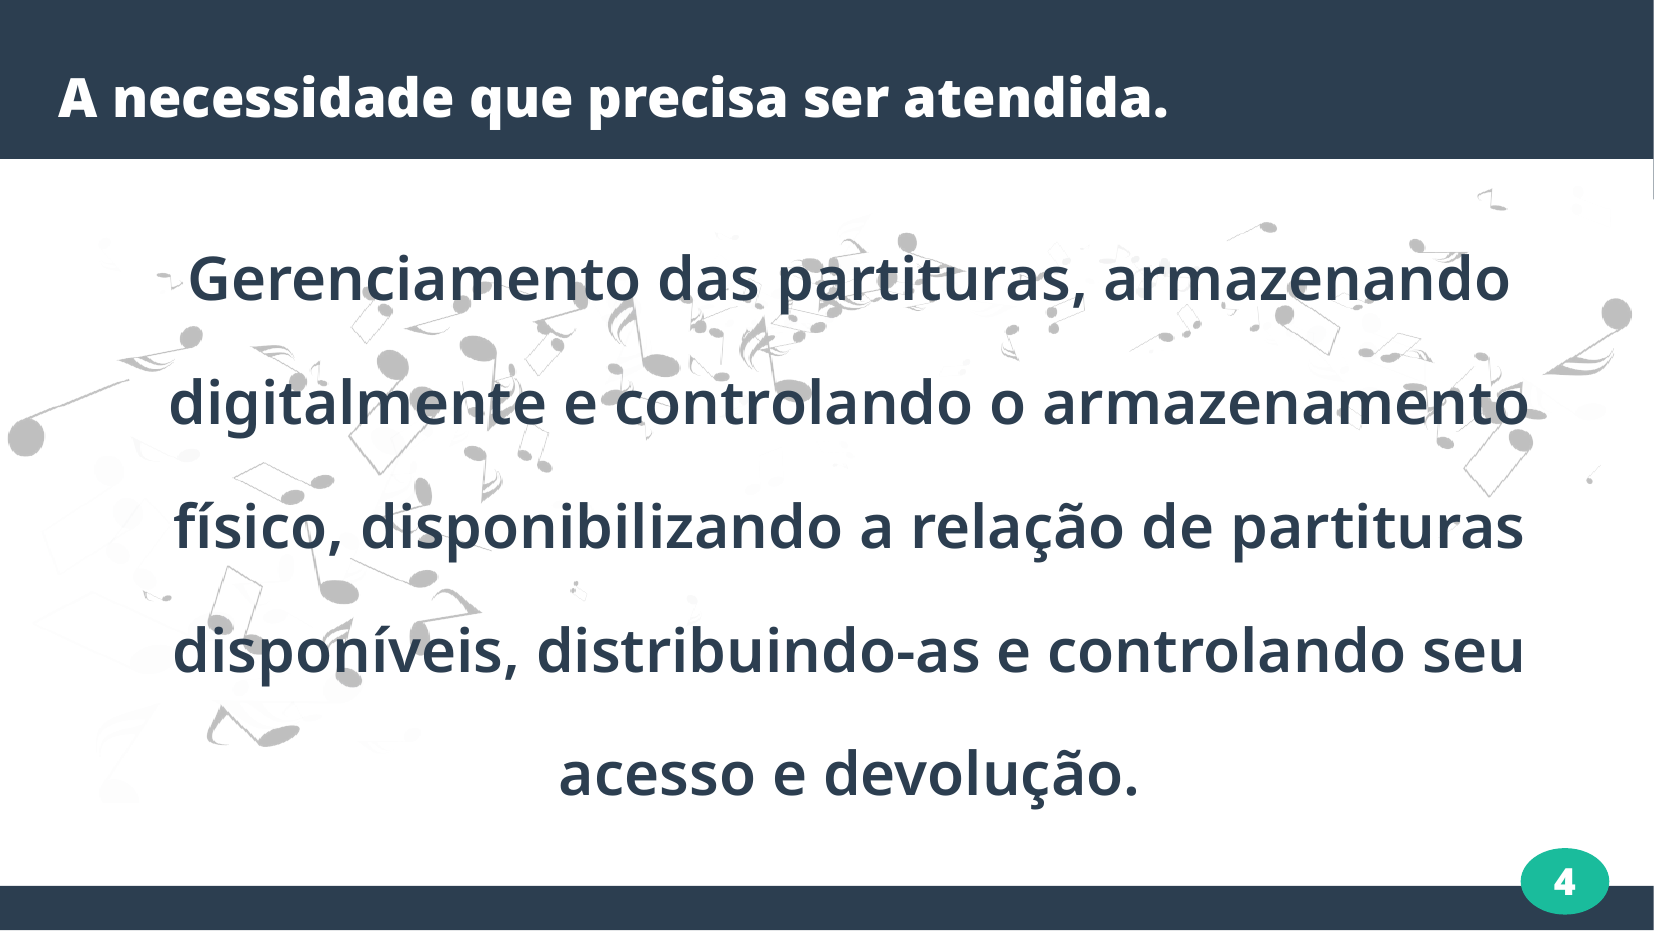

# A necessidade que precisa ser atendida.
Gerenciamento das partituras, armazenando digitalmente e controlando o armazenamento físico, disponibilizando a relação de partituras disponíveis, distribuindo-as e controlando seu acesso e devolução.
4